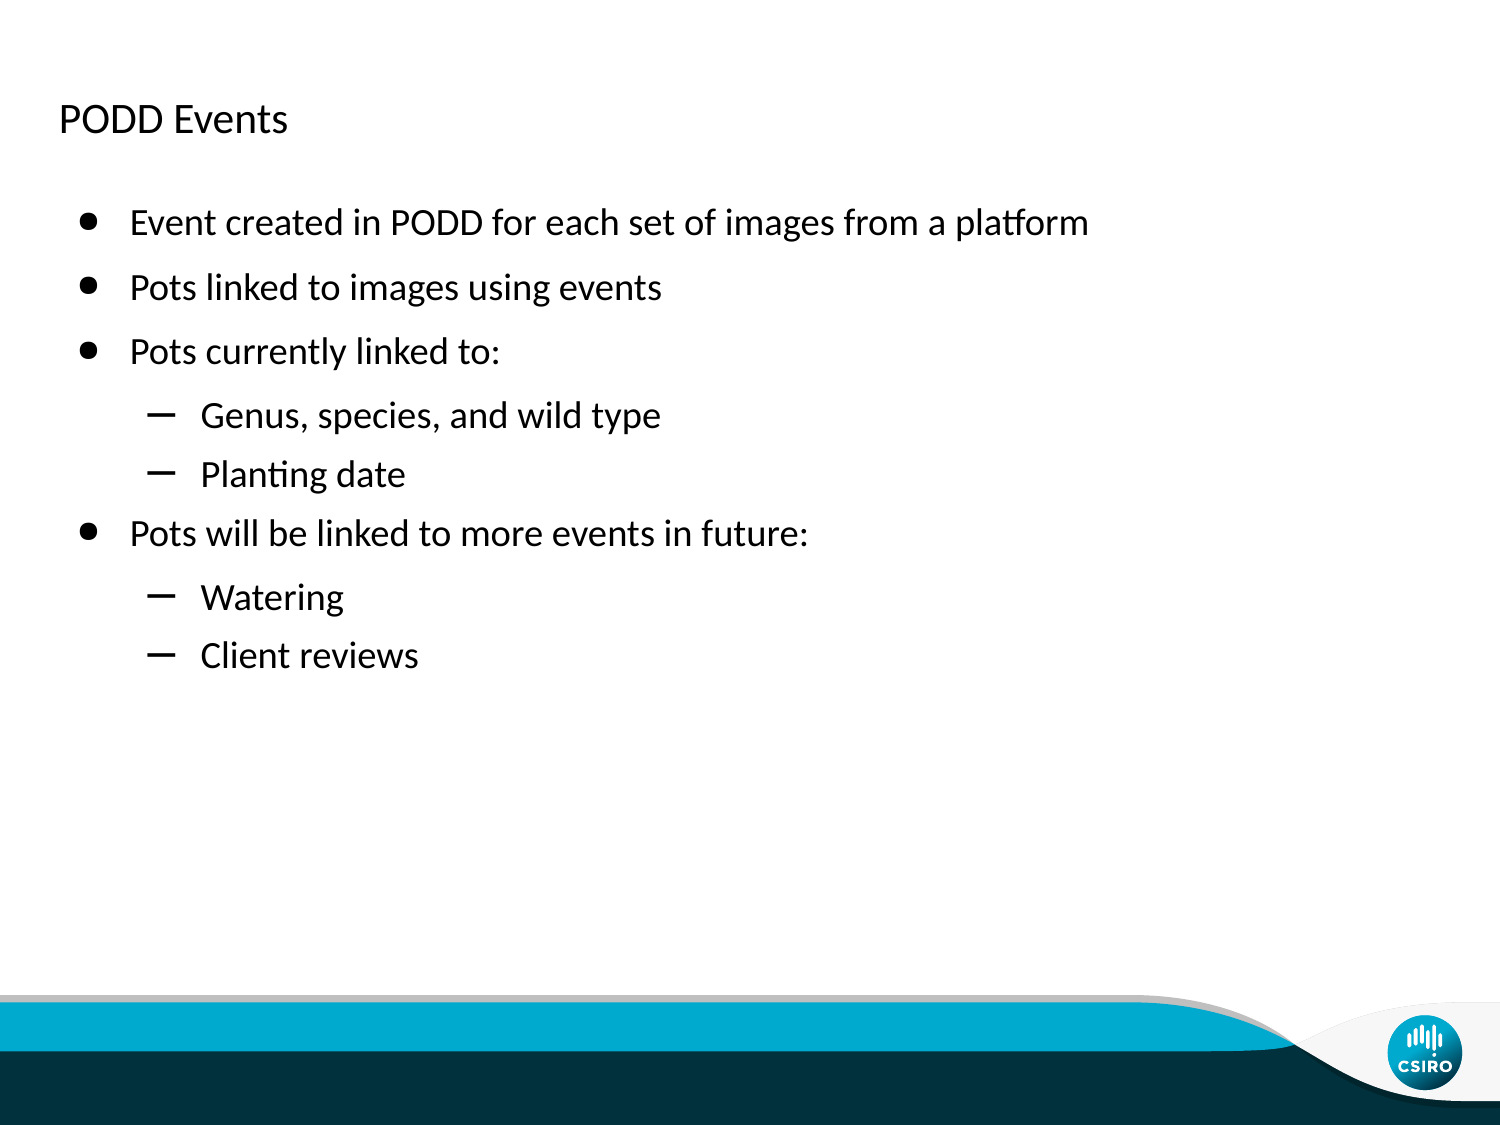

# PODD Events
Event created in PODD for each set of images from a platform
Pots linked to images using events
Pots currently linked to:
Genus, species, and wild type
Planting date
Pots will be linked to more events in future:
Watering
Client reviews